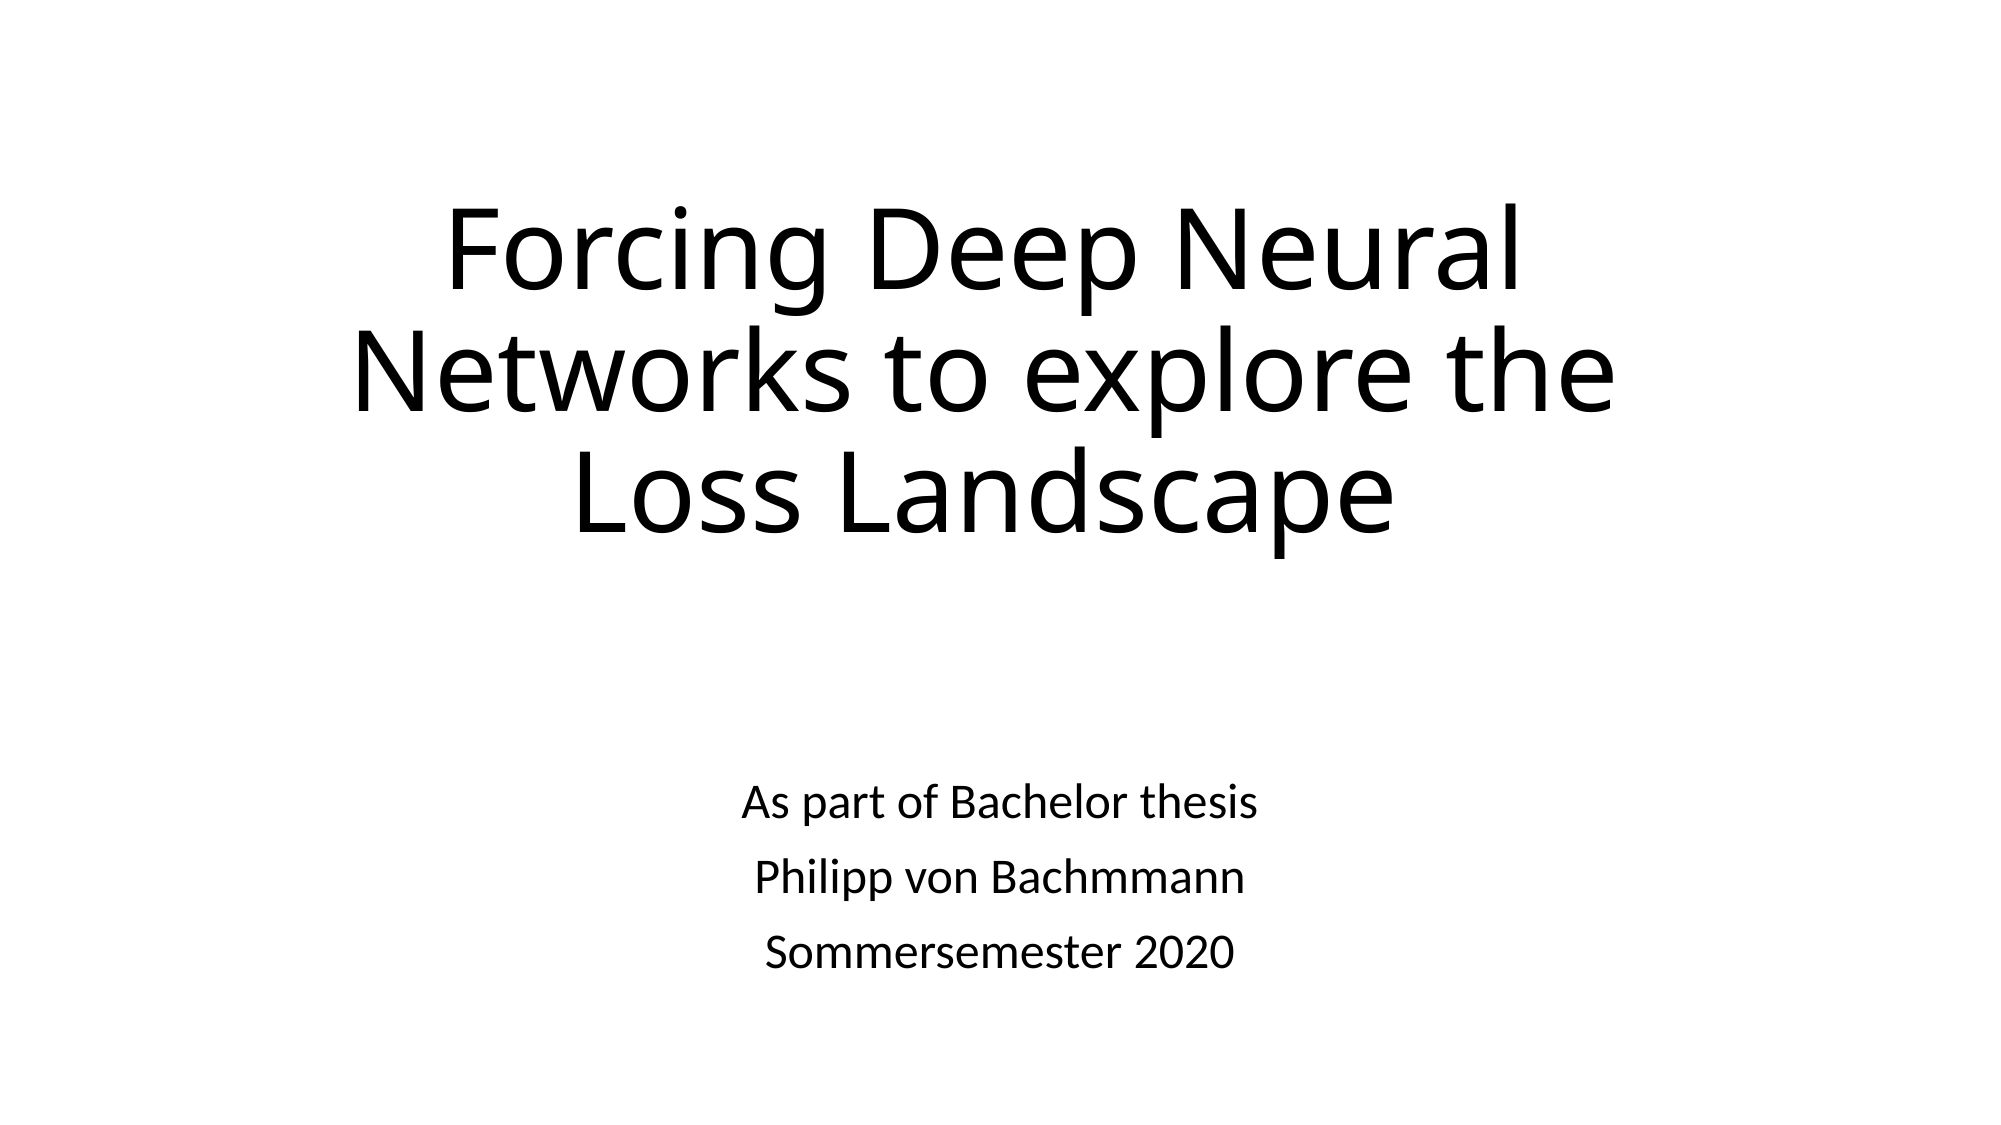

# Forcing Deep Neural Networks to explore the Loss Landscape
As part of Bachelor thesis
Philipp von Bachmmann
Sommersemester 2020